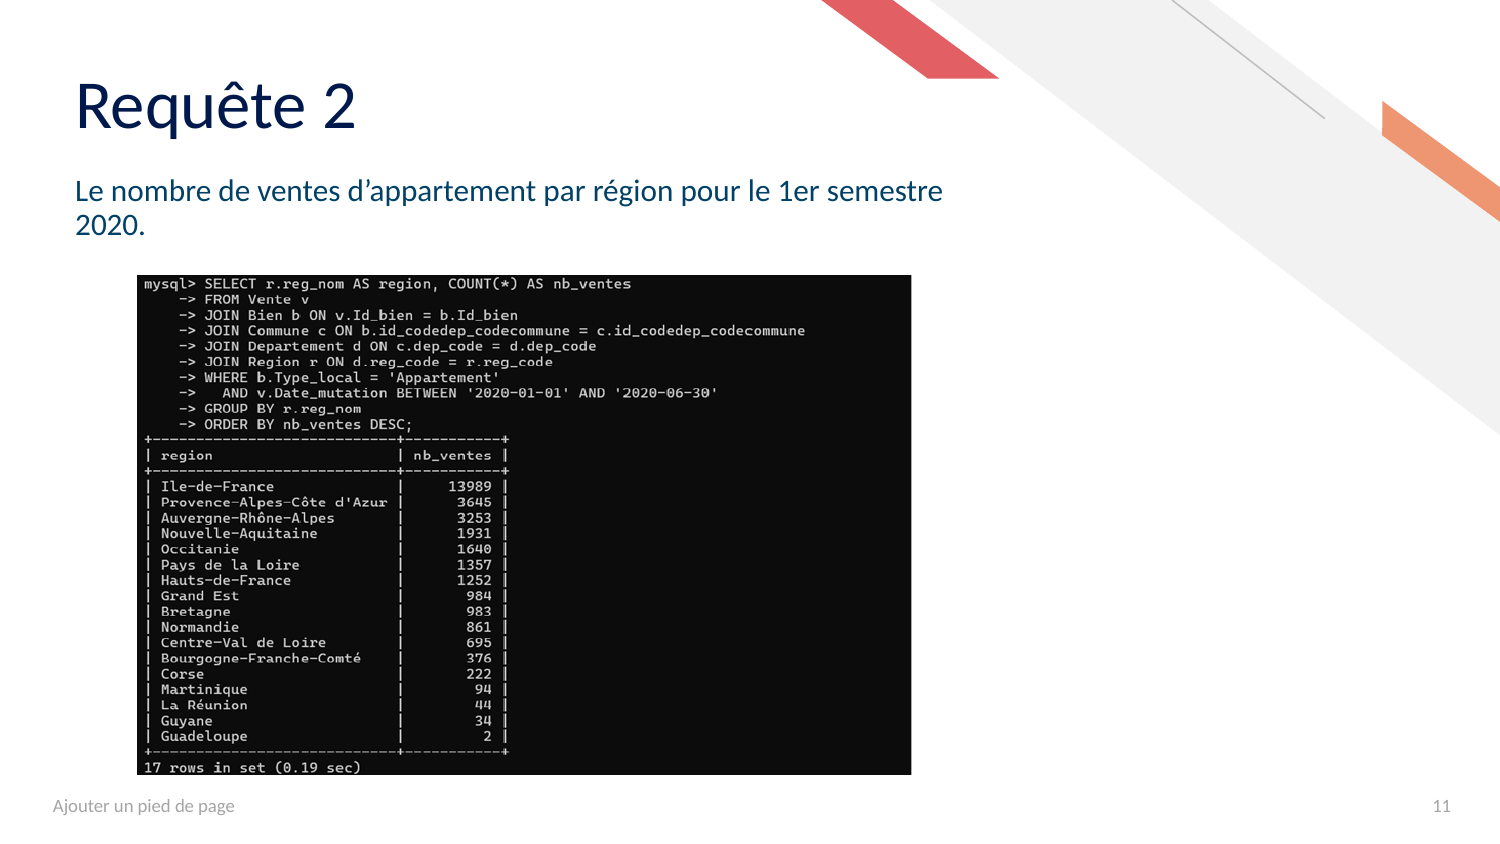

# Requête 2
Le nombre de ventes d’appartement par région pour le 1er semestre
2020.
Ajouter un pied de page